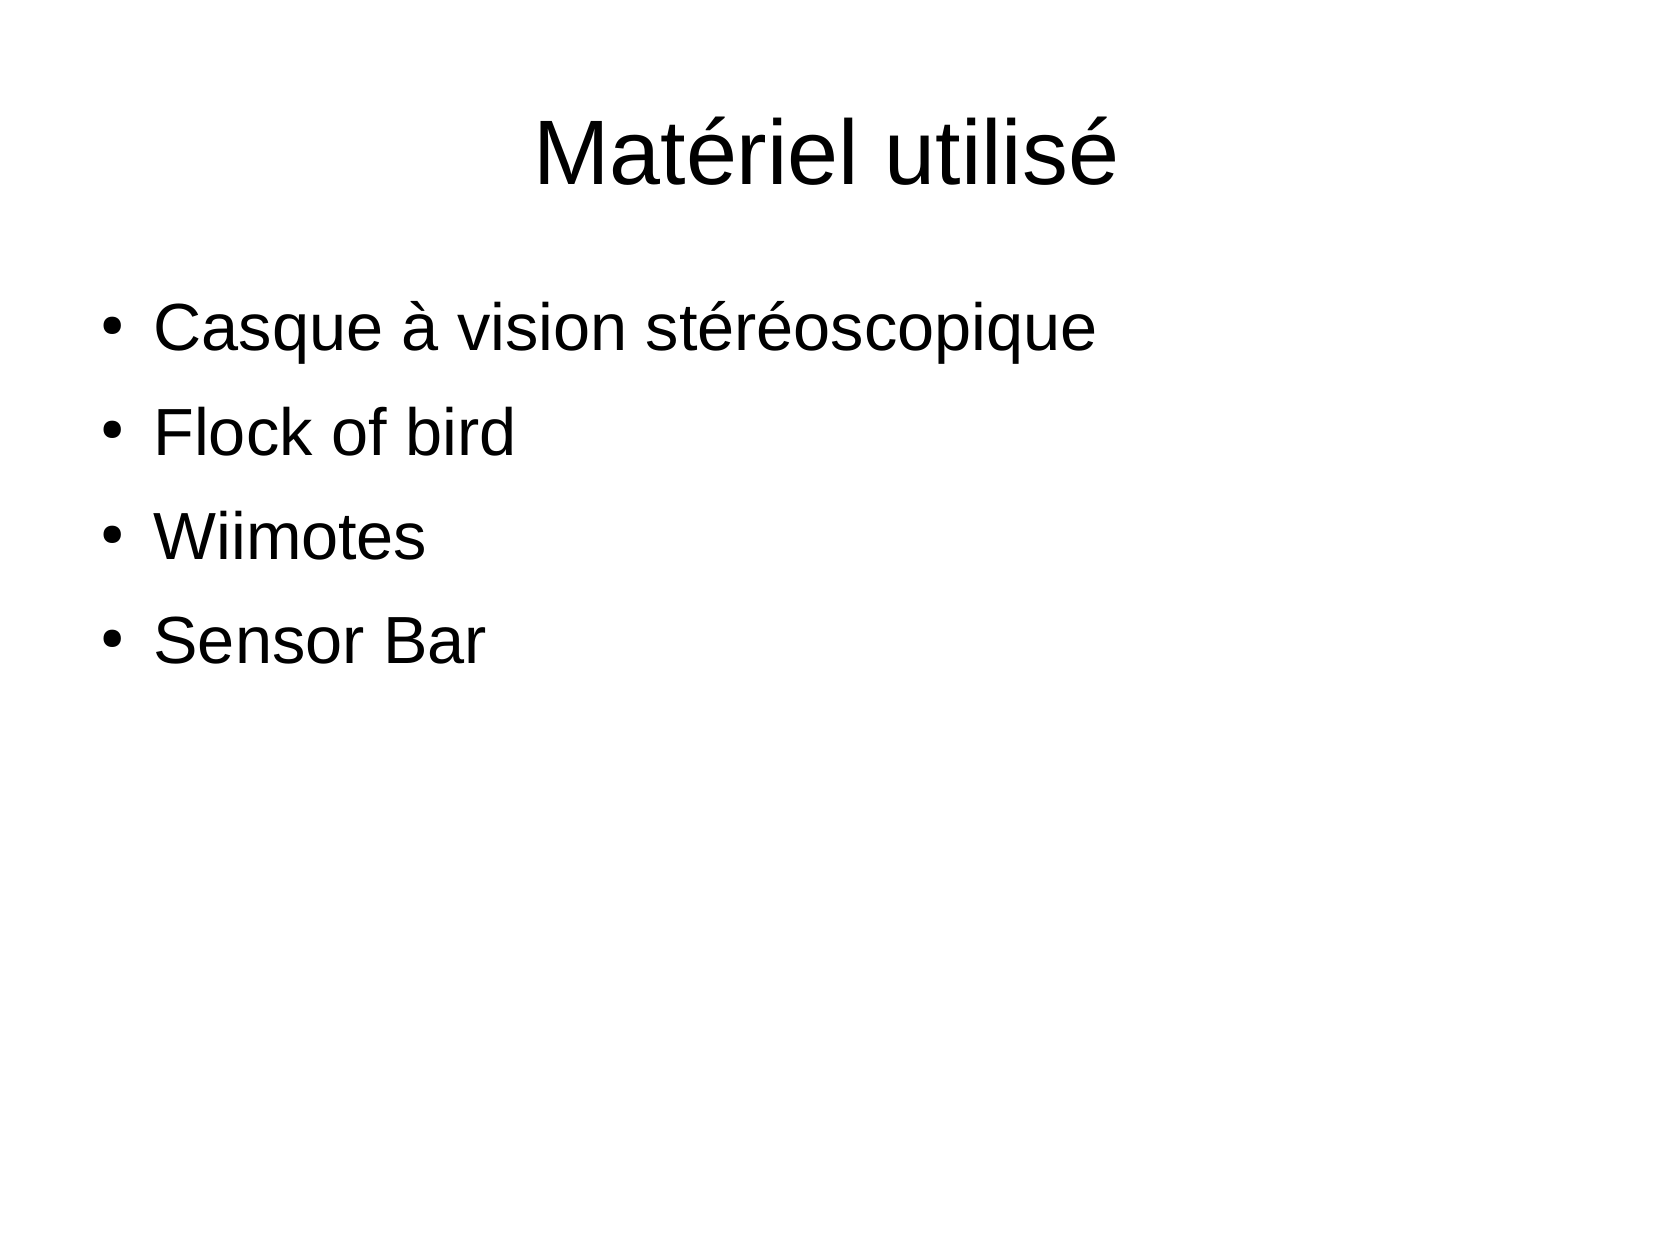

# Matériel utilisé
Casque à vision stéréoscopique
Flock of bird
Wiimotes
Sensor Bar